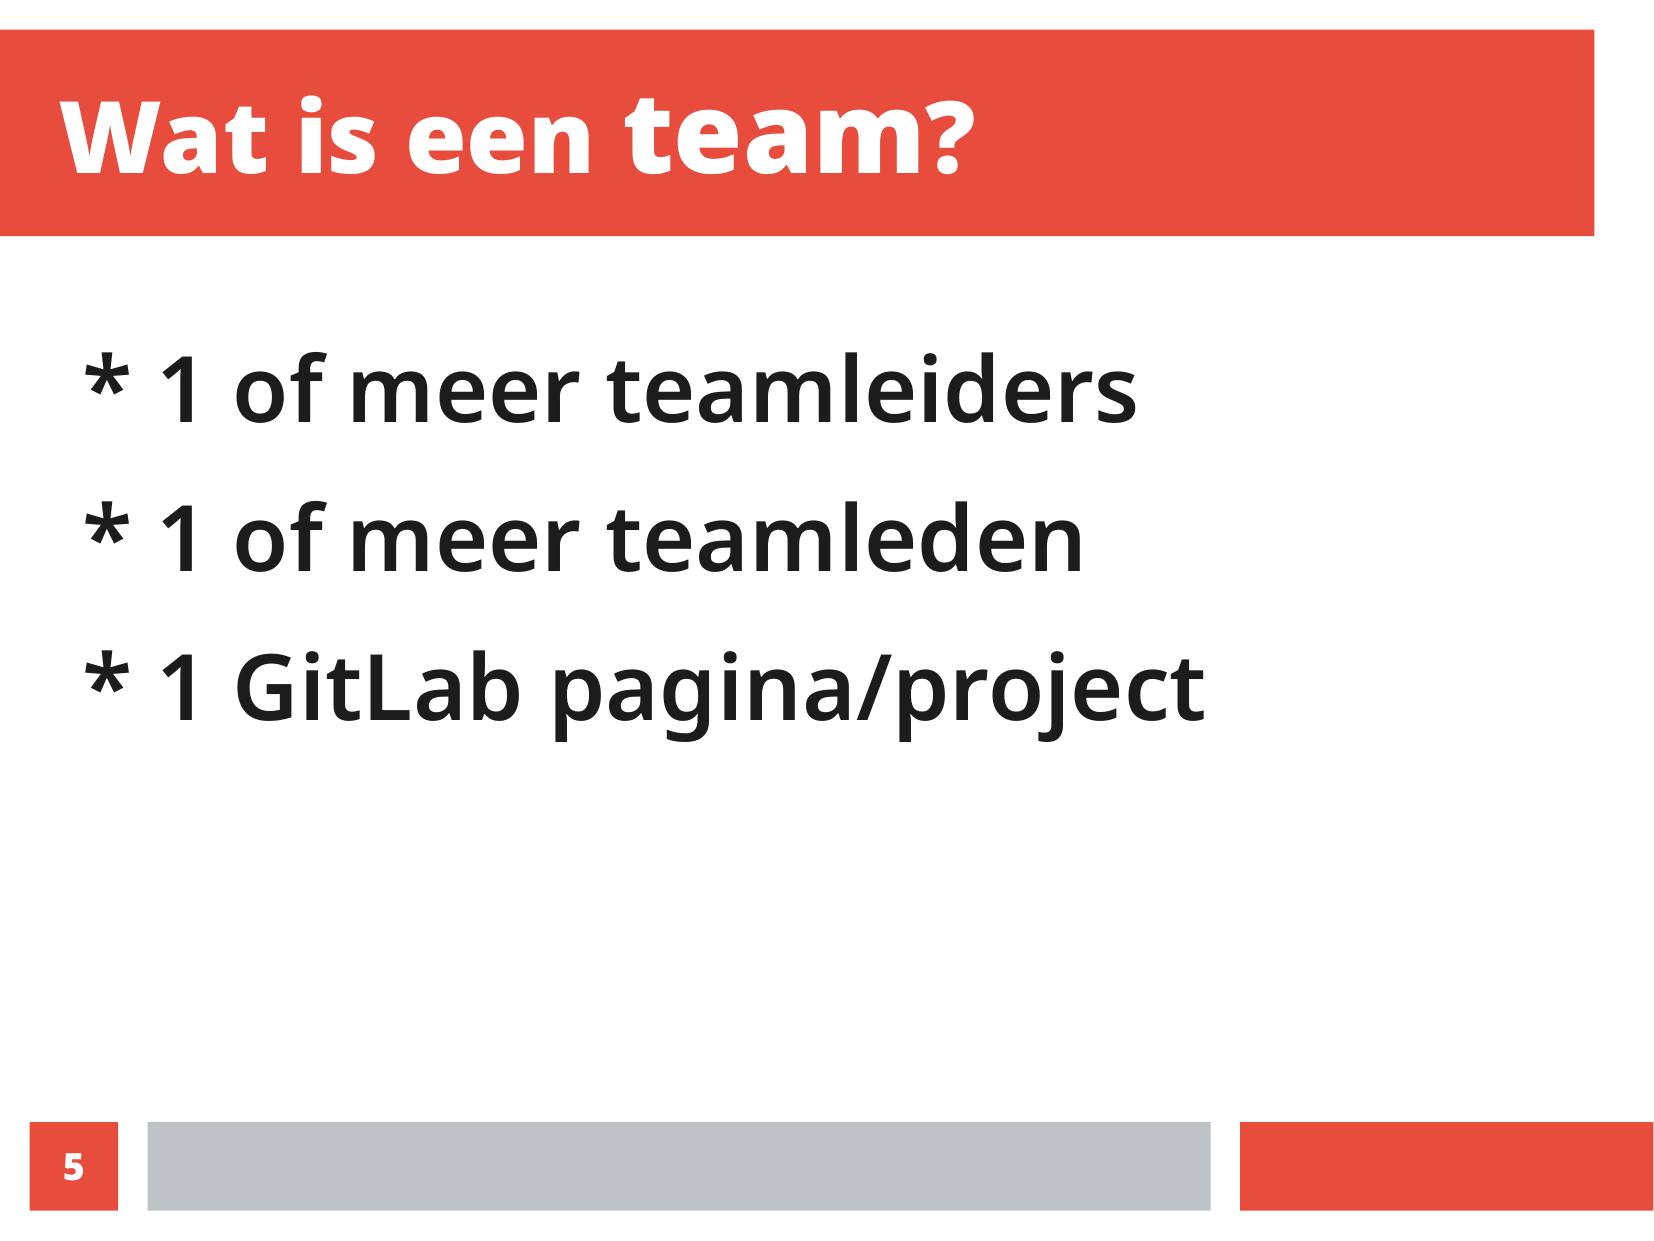

# Wat is een team?
 * 1 of meer teamleiders
 * 1 of meer teamleden
 * 1 GitLab pagina/project
5